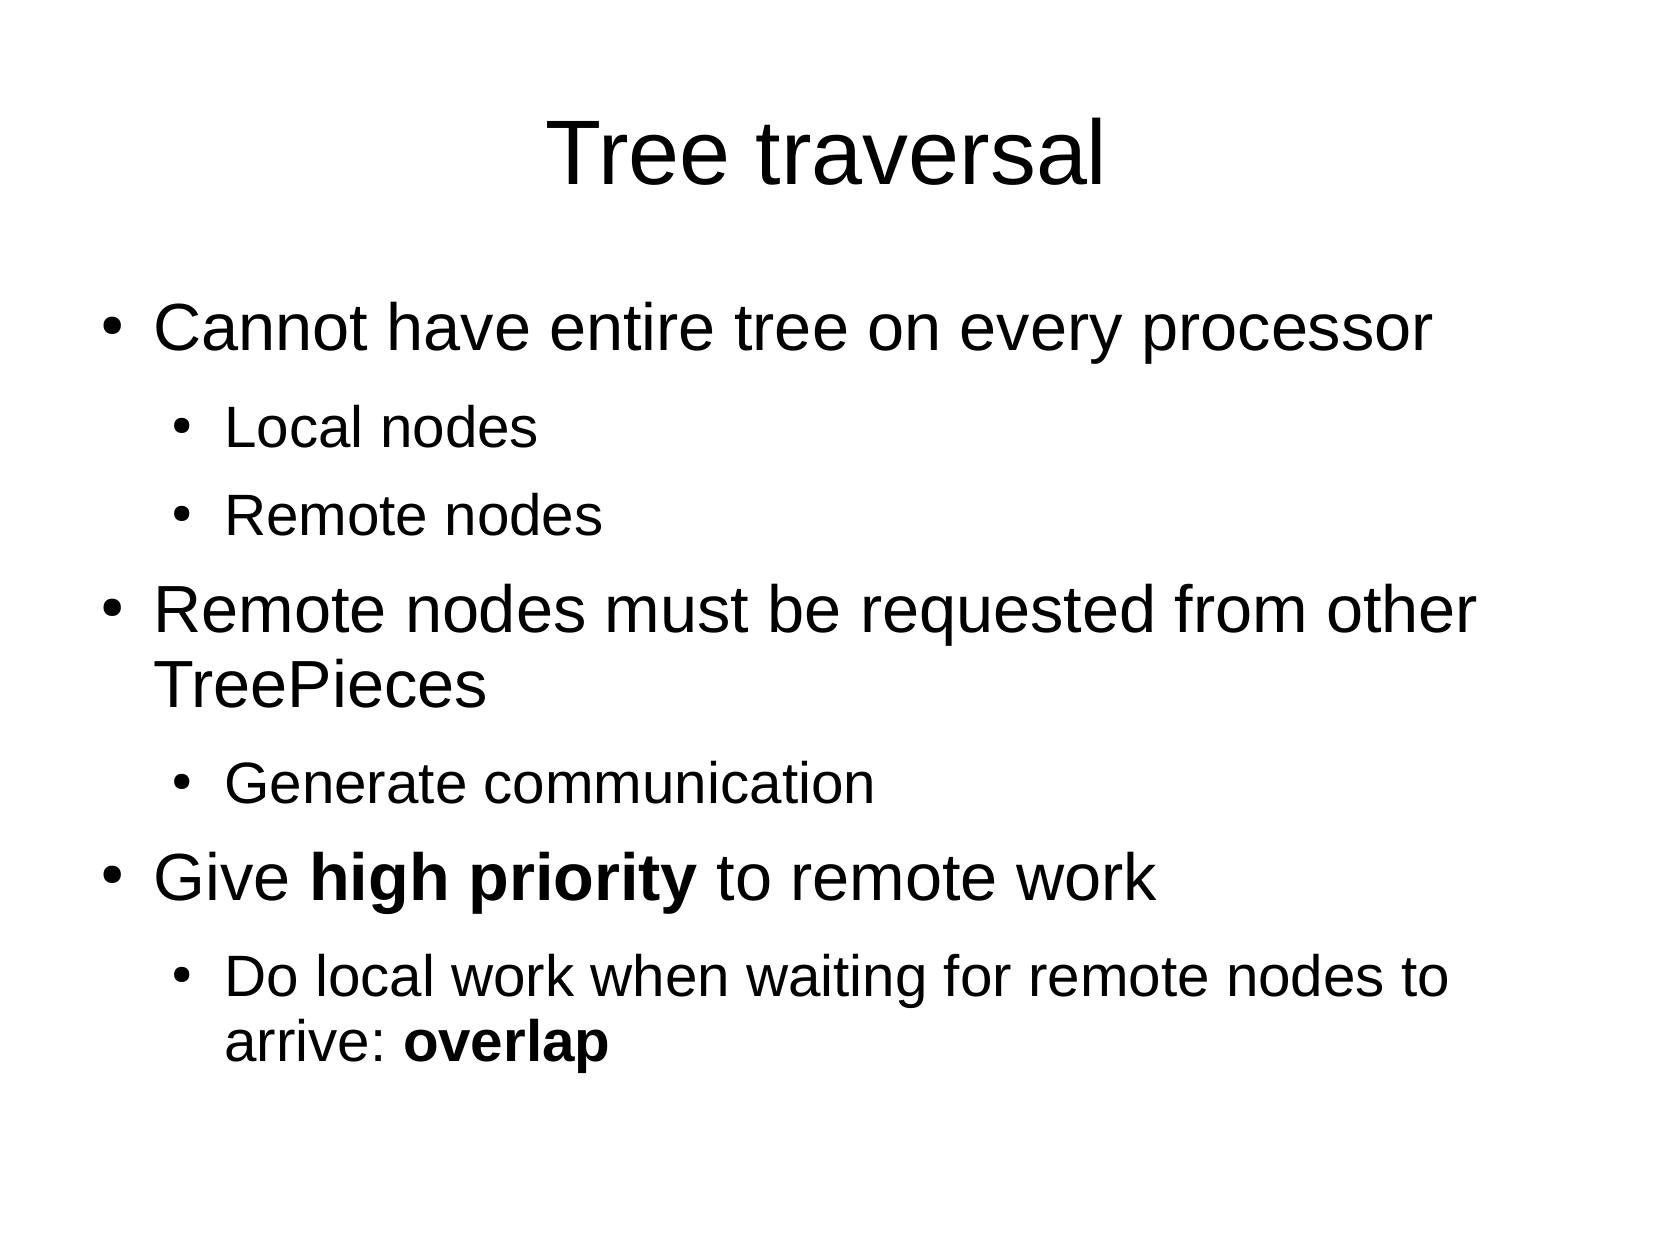

# Tree traversal
Cannot have entire tree on every processor
Local nodes
Remote nodes
Remote nodes must be requested from other TreePieces
Generate communication
Give high priority to remote work
Do local work when waiting for remote nodes to arrive: overlap